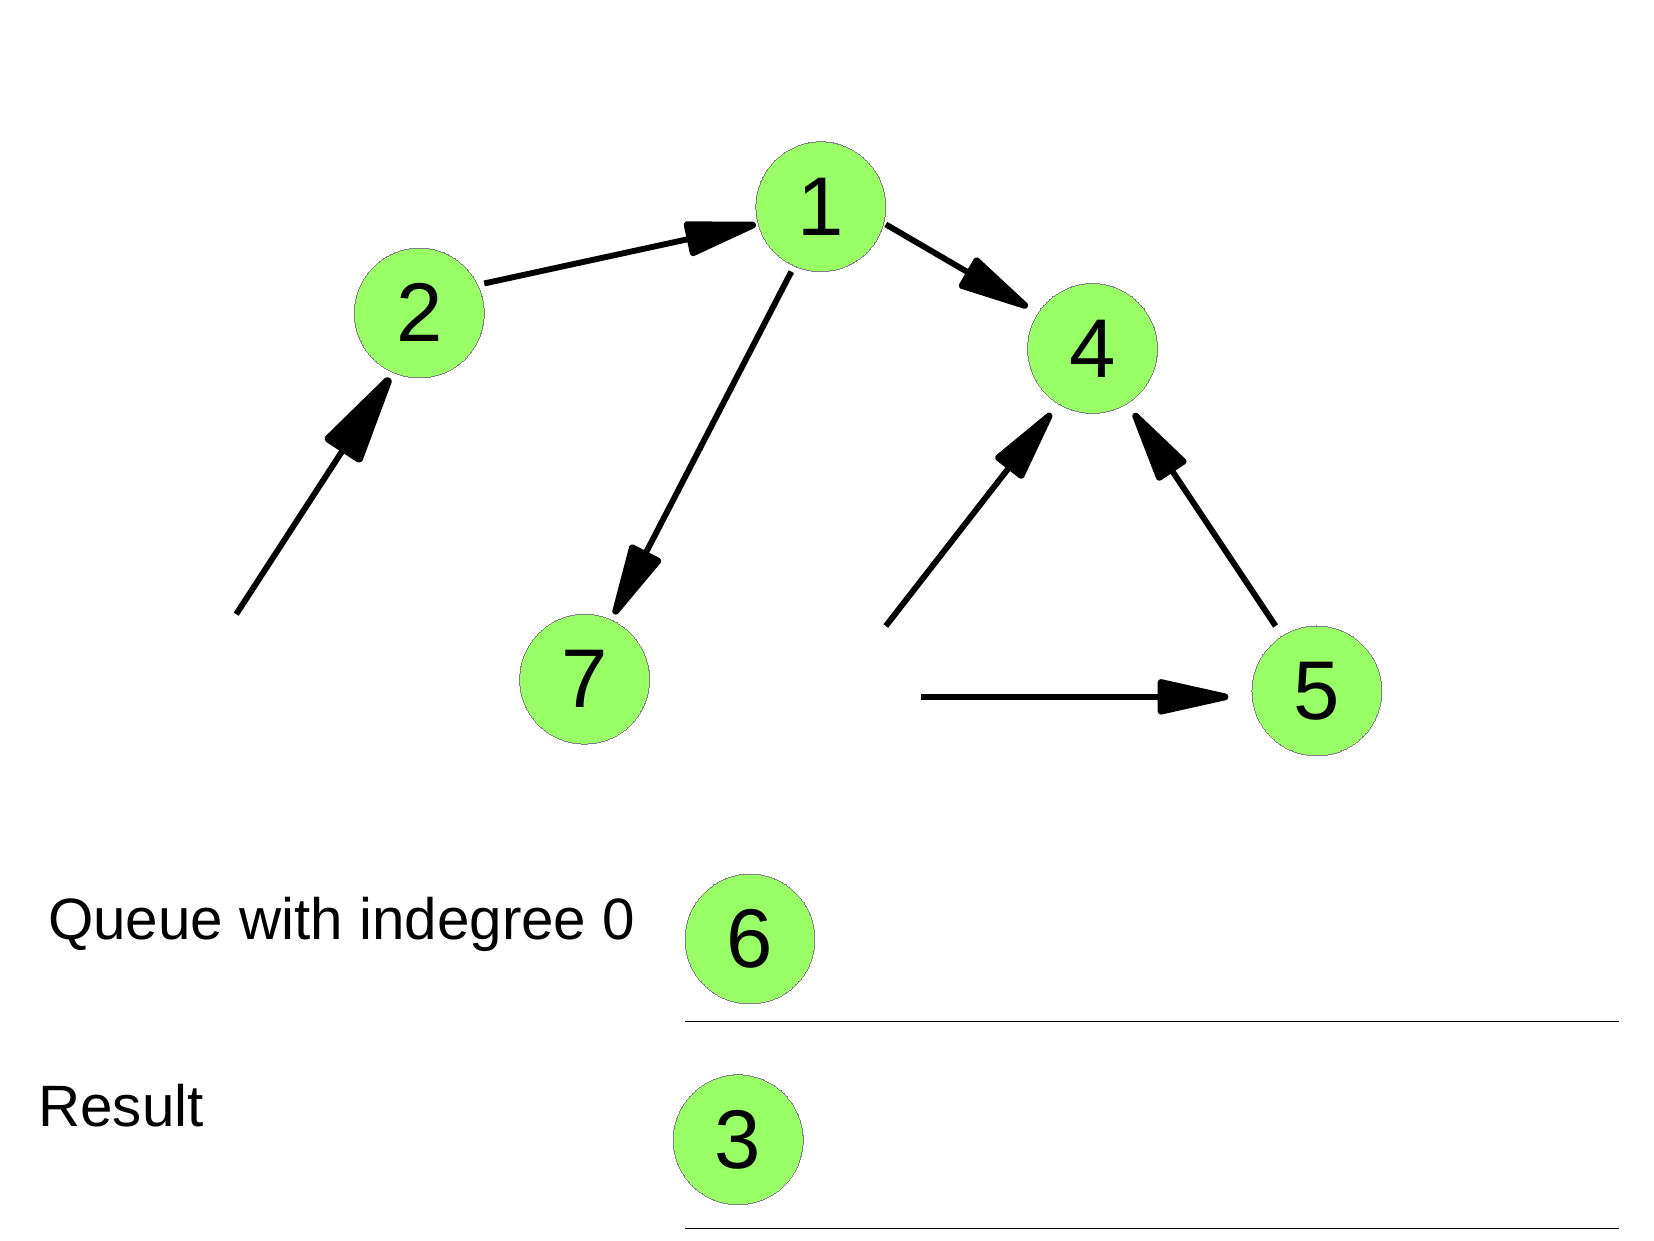

1
2
4
7
5
6
Queue with indegree 0
Result
3